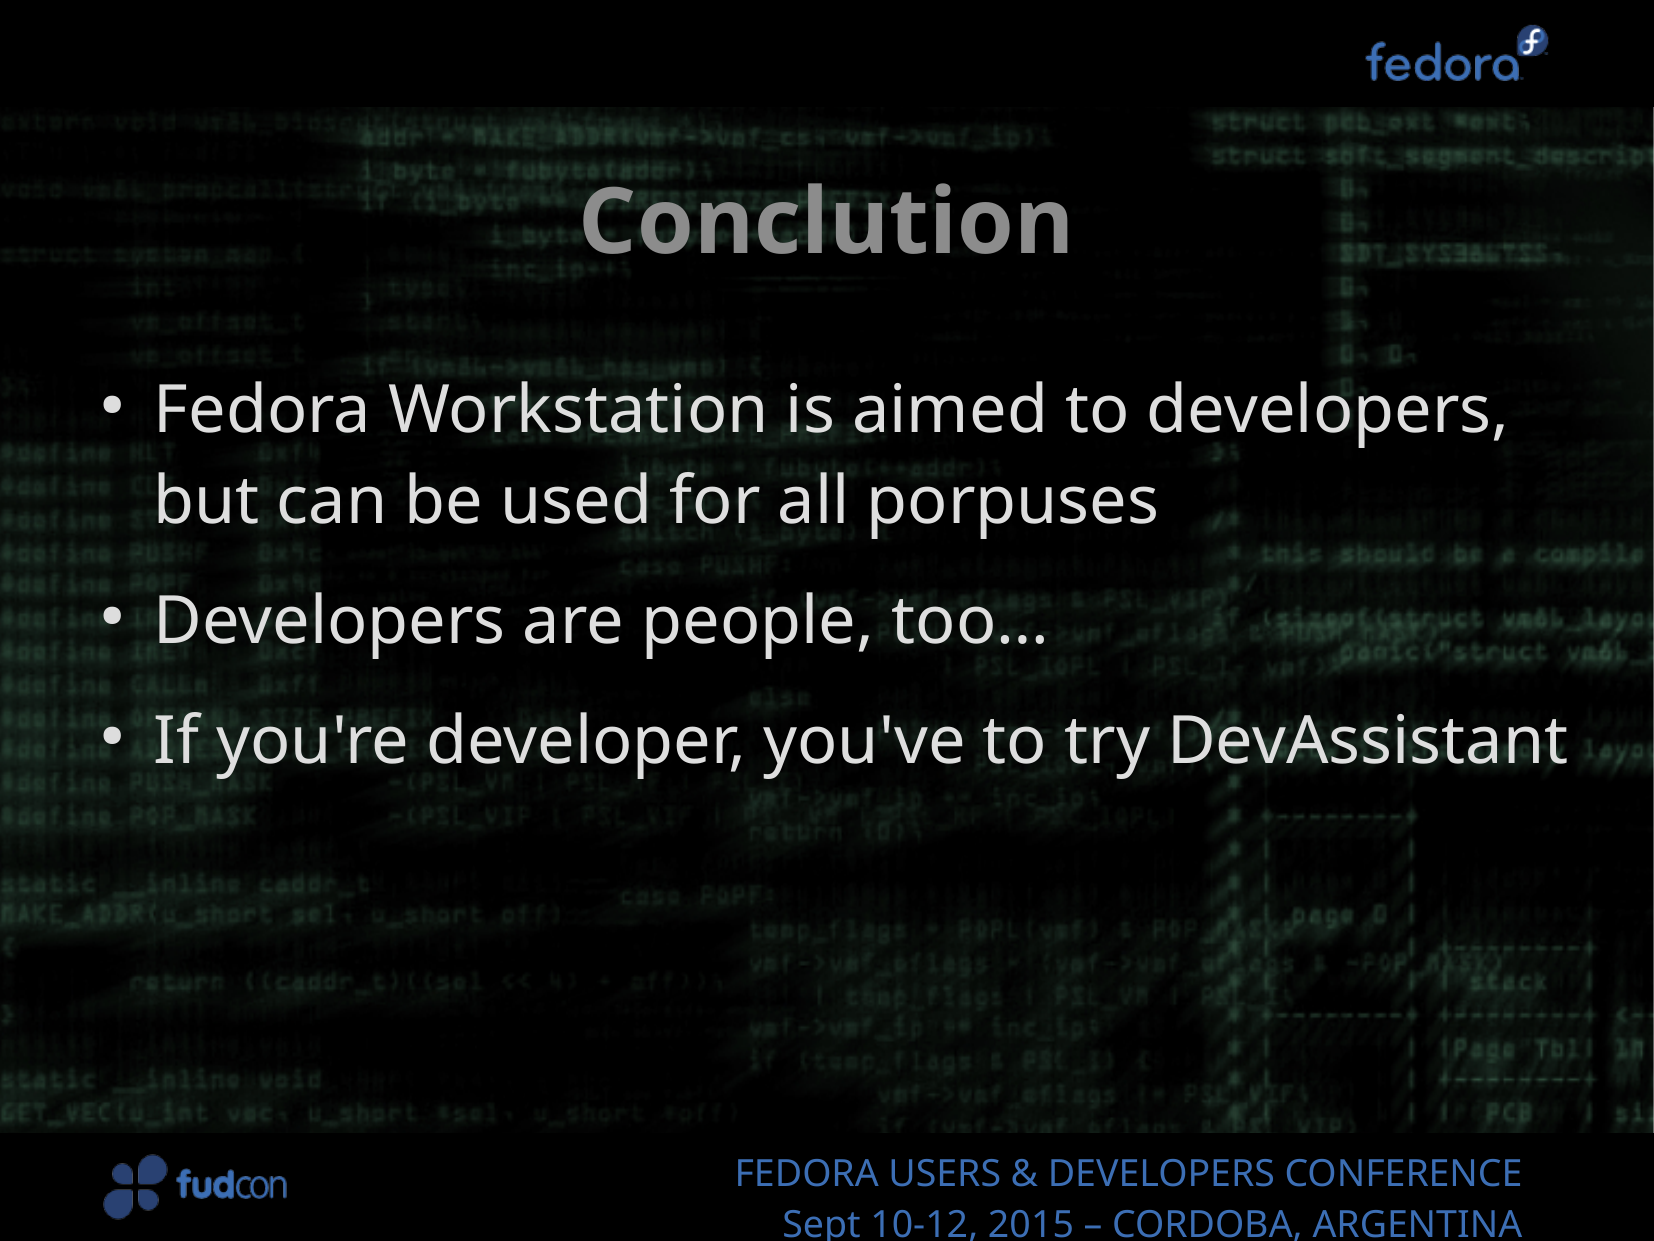

# Conclution
Fedora Workstation is aimed to developers, but can be used for all porpuses
Developers are people, too…
If you're developer, you've to try DevAssistant